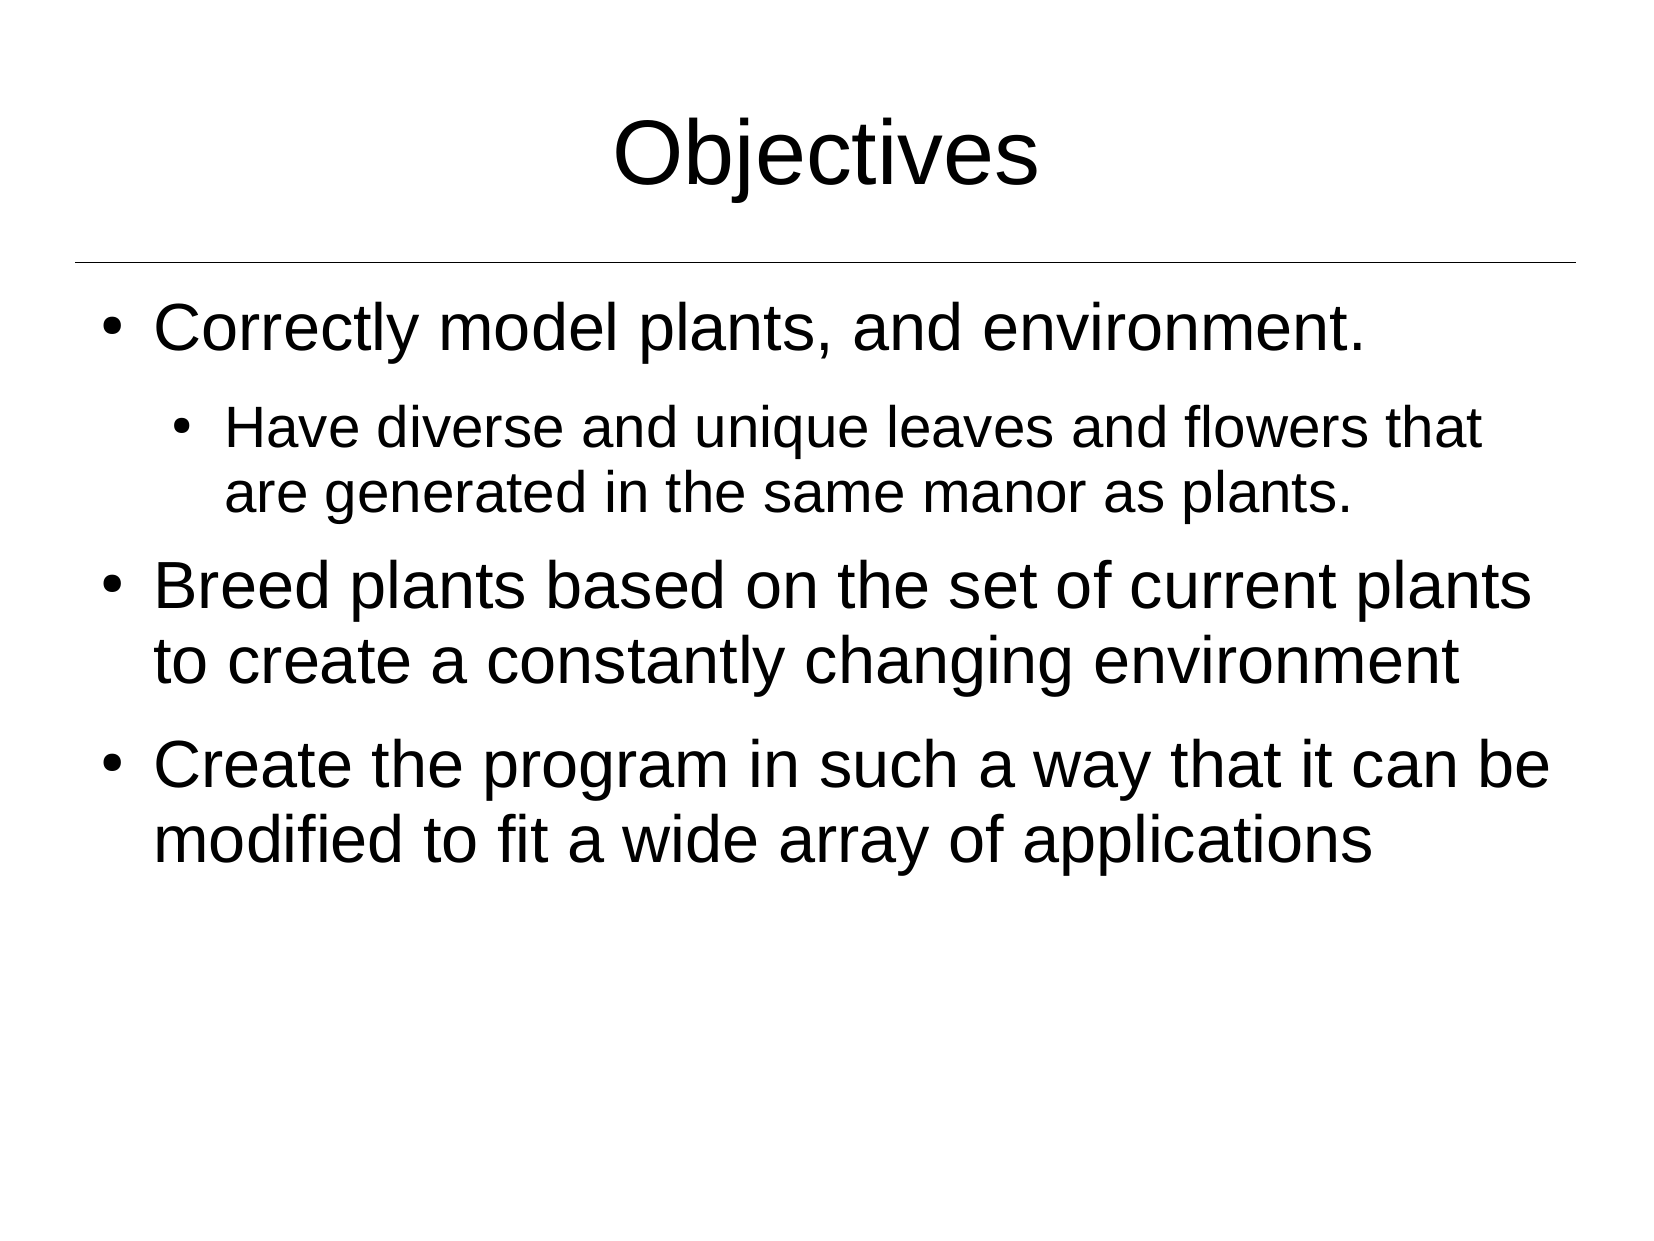

# Objectives
Correctly model plants, and environment.
Have diverse and unique leaves and flowers that are generated in the same manor as plants.
Breed plants based on the set of current plants to create a constantly changing environment
Create the program in such a way that it can be modified to fit a wide array of applications